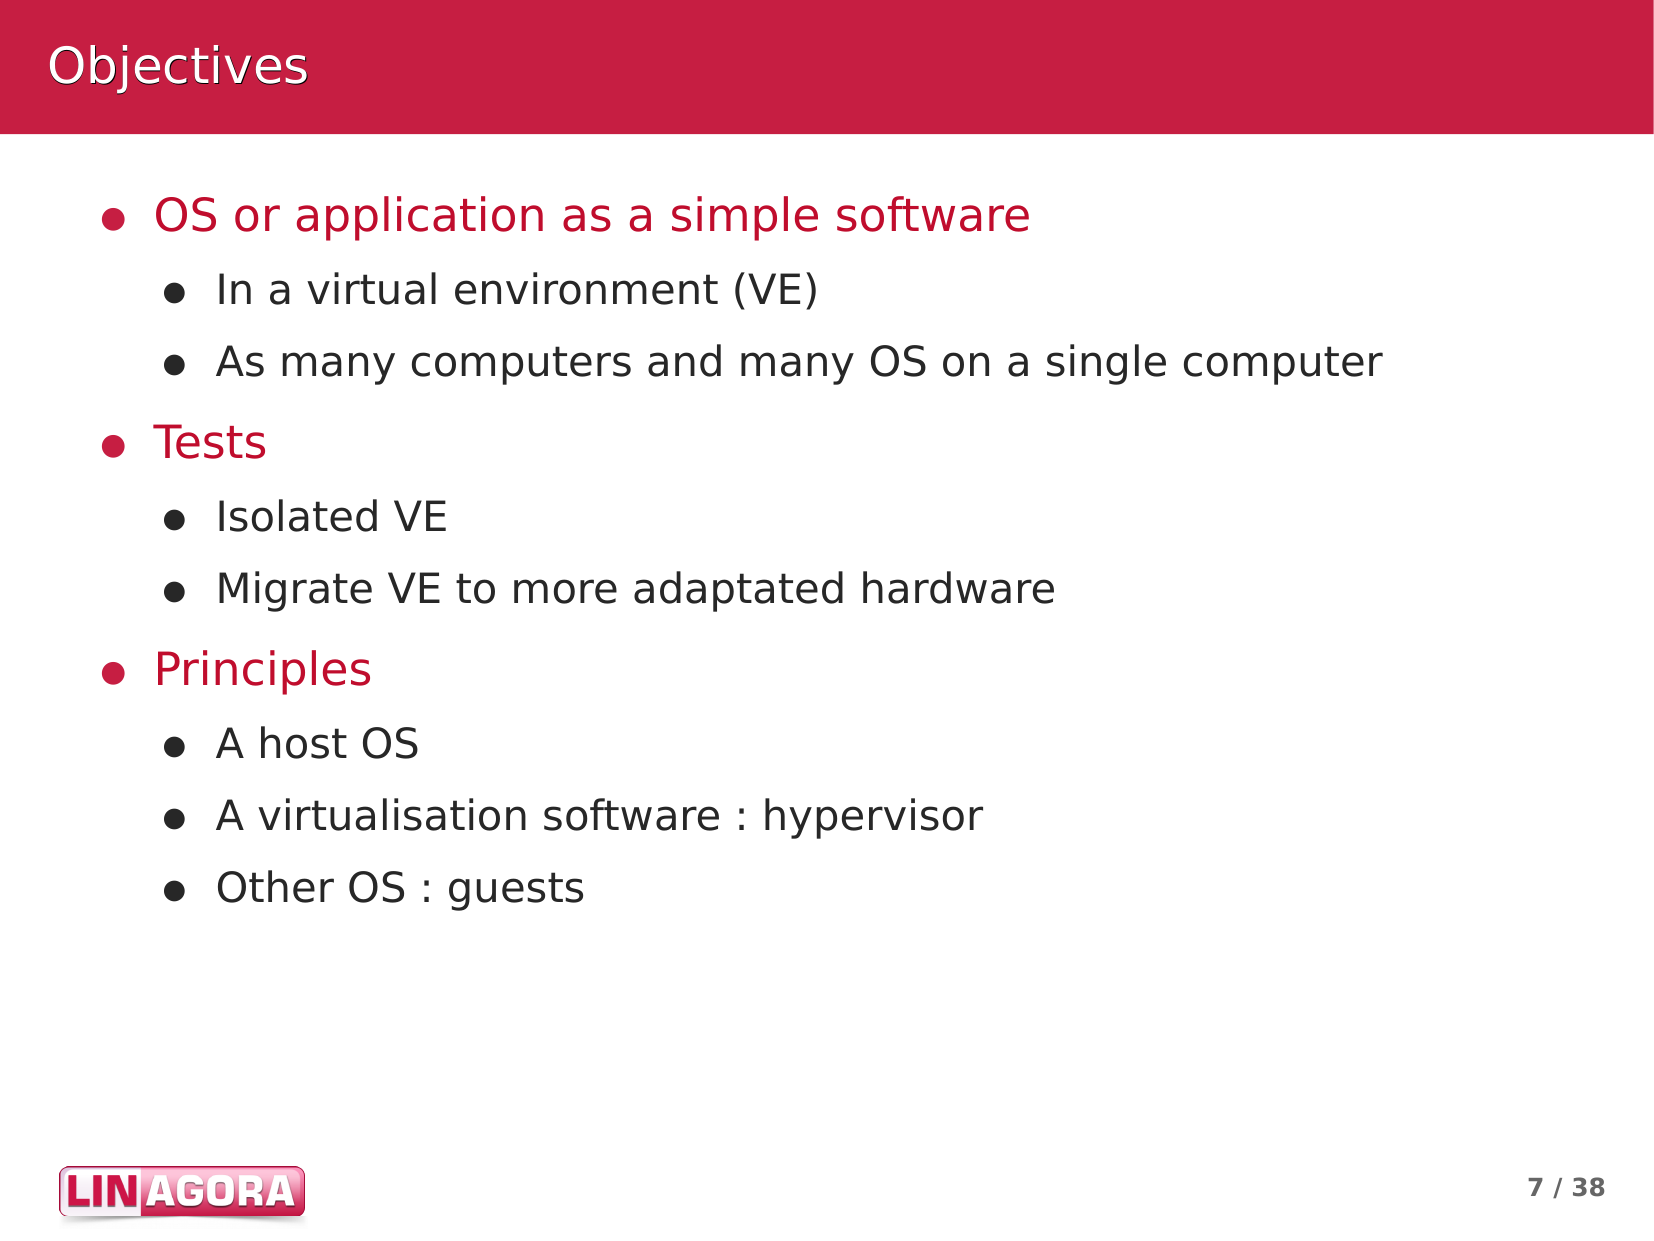

# Objectives
OS or application as a simple software
In a virtual environment (VE)
As many computers and many OS on a single computer
Tests
Isolated VE
Migrate VE to more adaptated hardware
Principles
A host OS
A virtualisation software : hypervisor
Other OS : guests